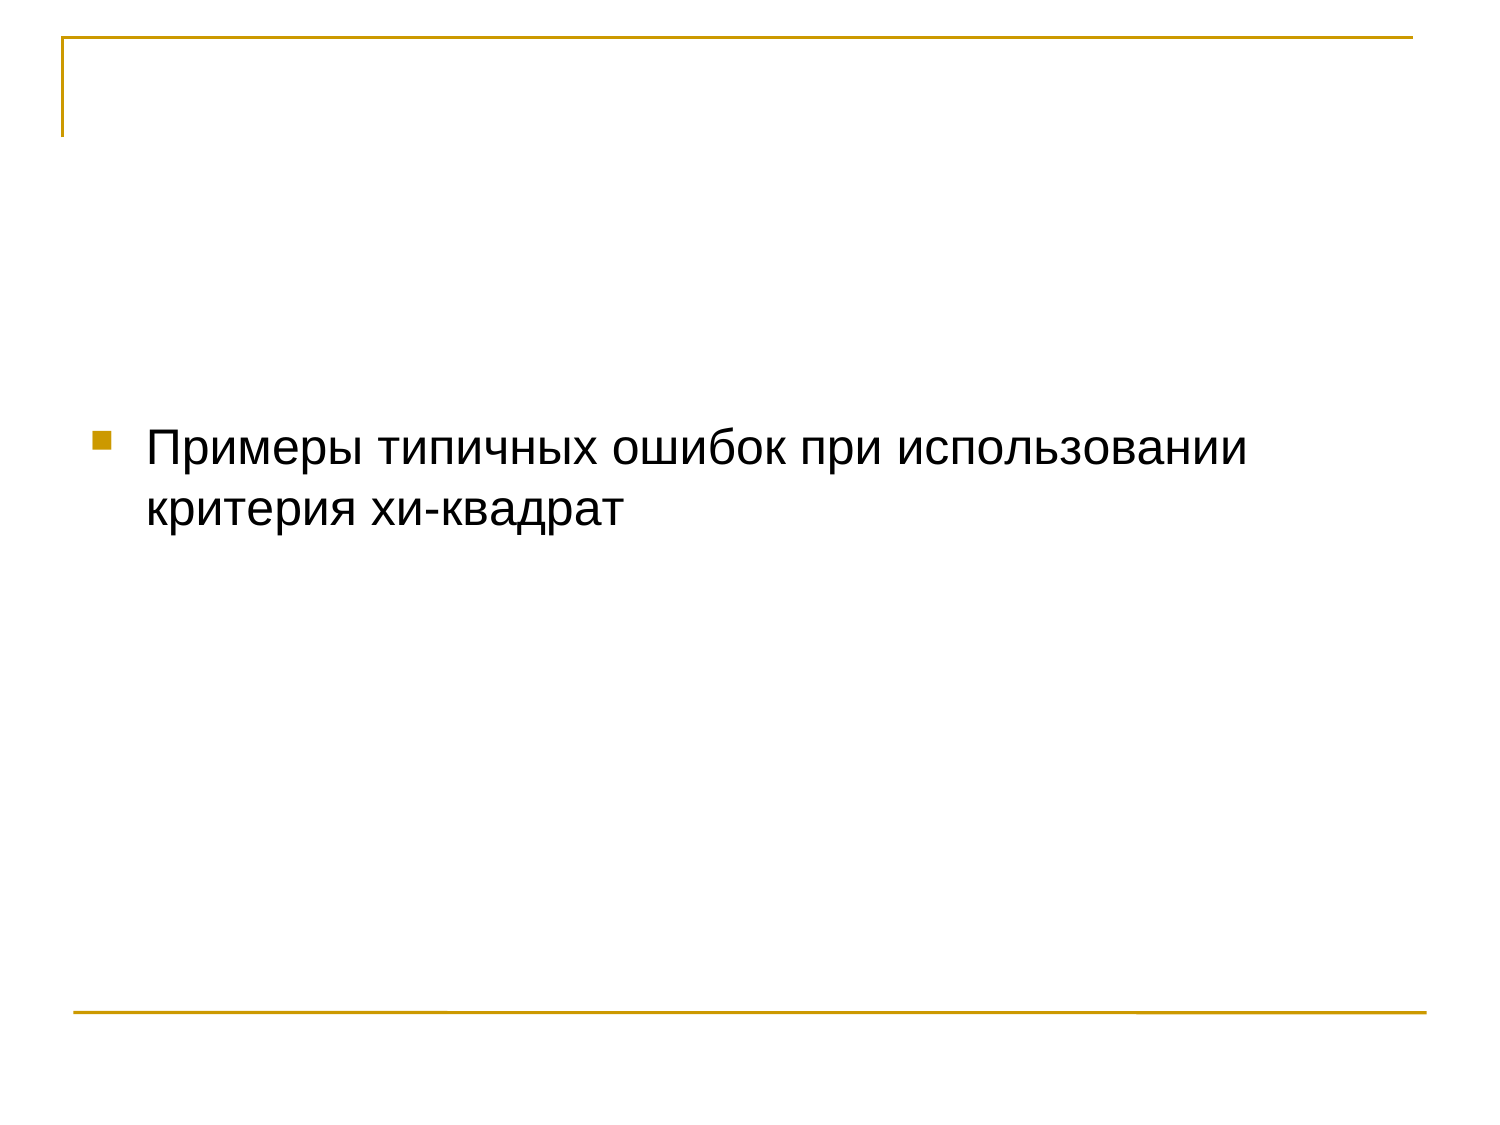

#
Примеры типичных ошибок при использовании критерия хи-квадрат